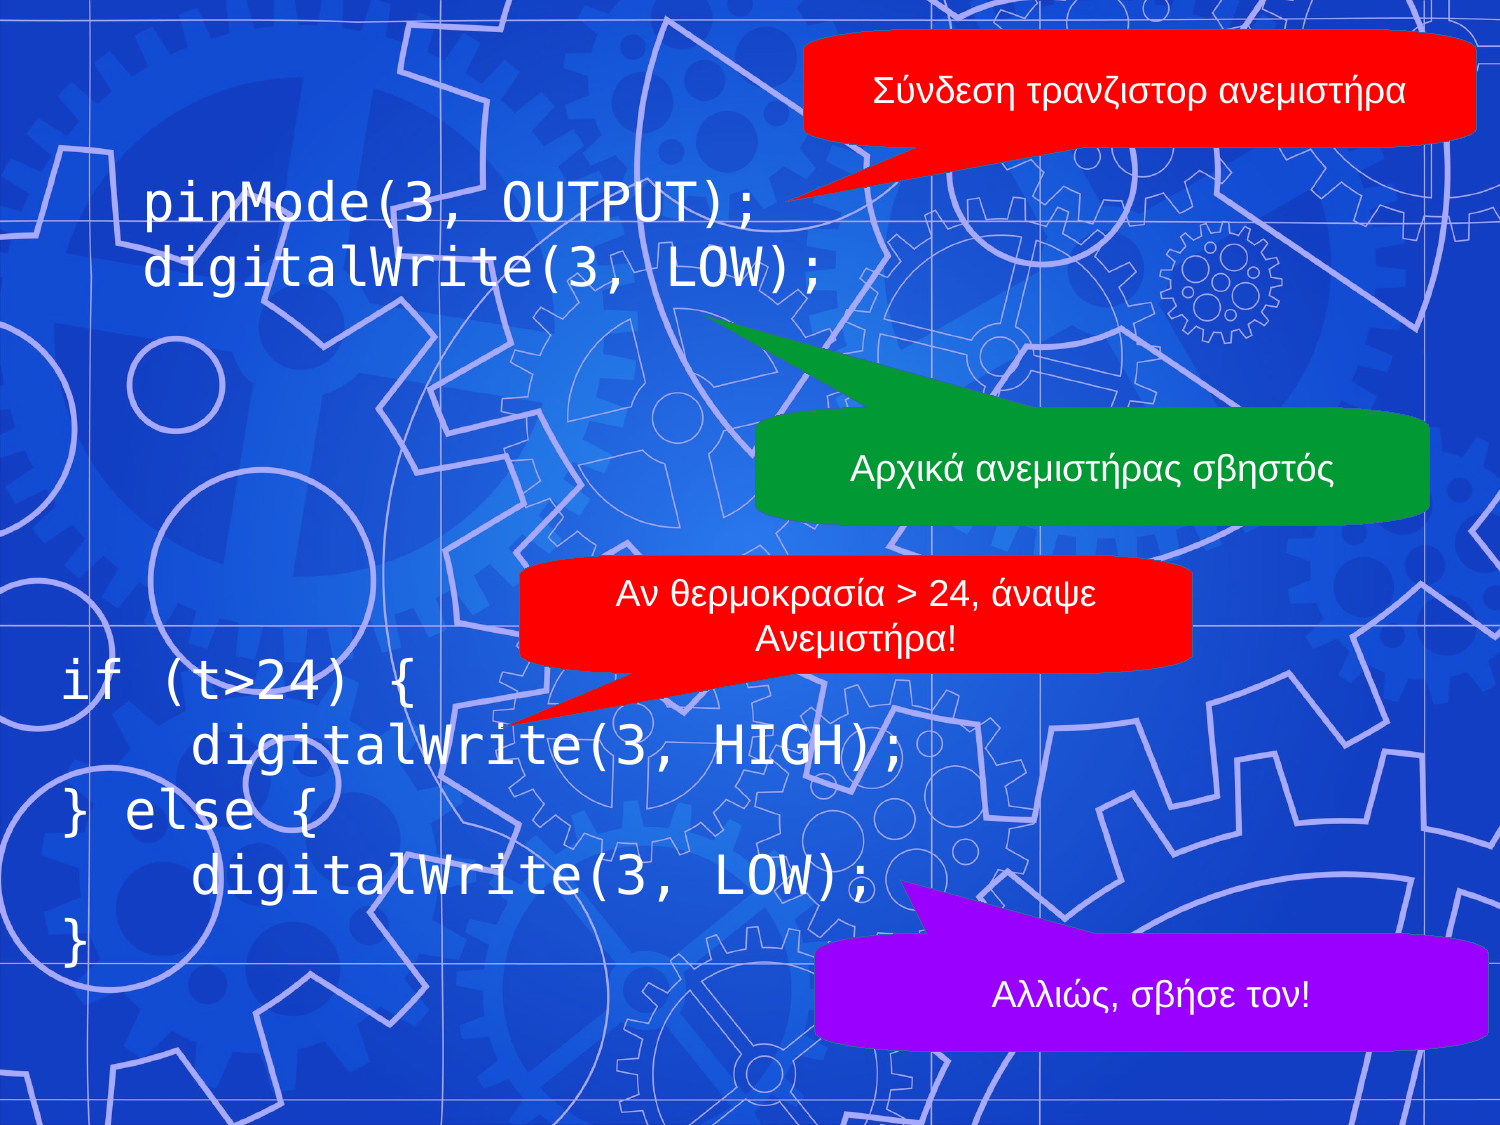

Σύνδεση τρανζιστορ ανεμιστήρα
 pinMode(3, OUTPUT);
 digitalWrite(3, LOW);
Αρχικά ανεμιστήρας σβηστός
Αν θερμοκρασία > 24, άναψε
Ανεμιστήρα!
if (t>24) {
 digitalWrite(3, HIGH);
} else {
 digitalWrite(3, LOW);
}
Αλλιώς, σβήσε τον!